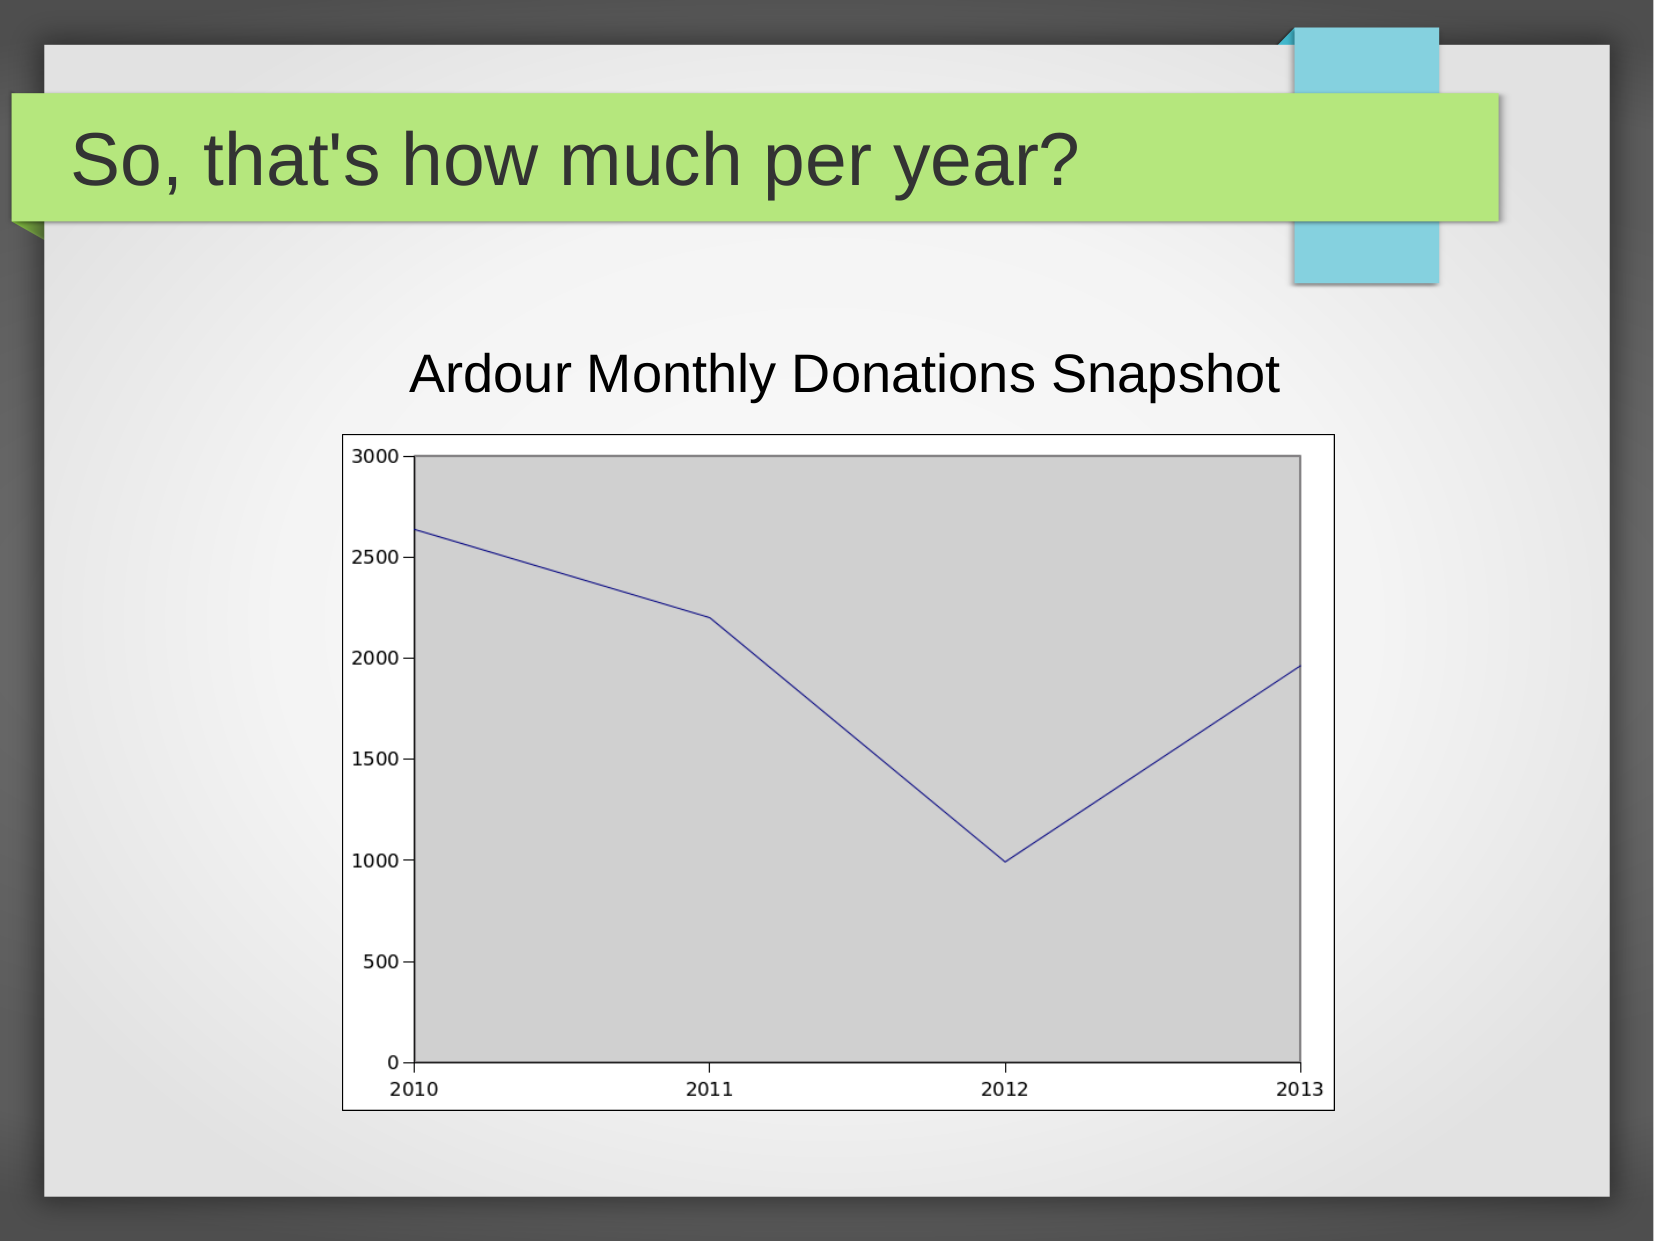

So, that's how much per year?
# Ardour Monthly Donations Snapshot